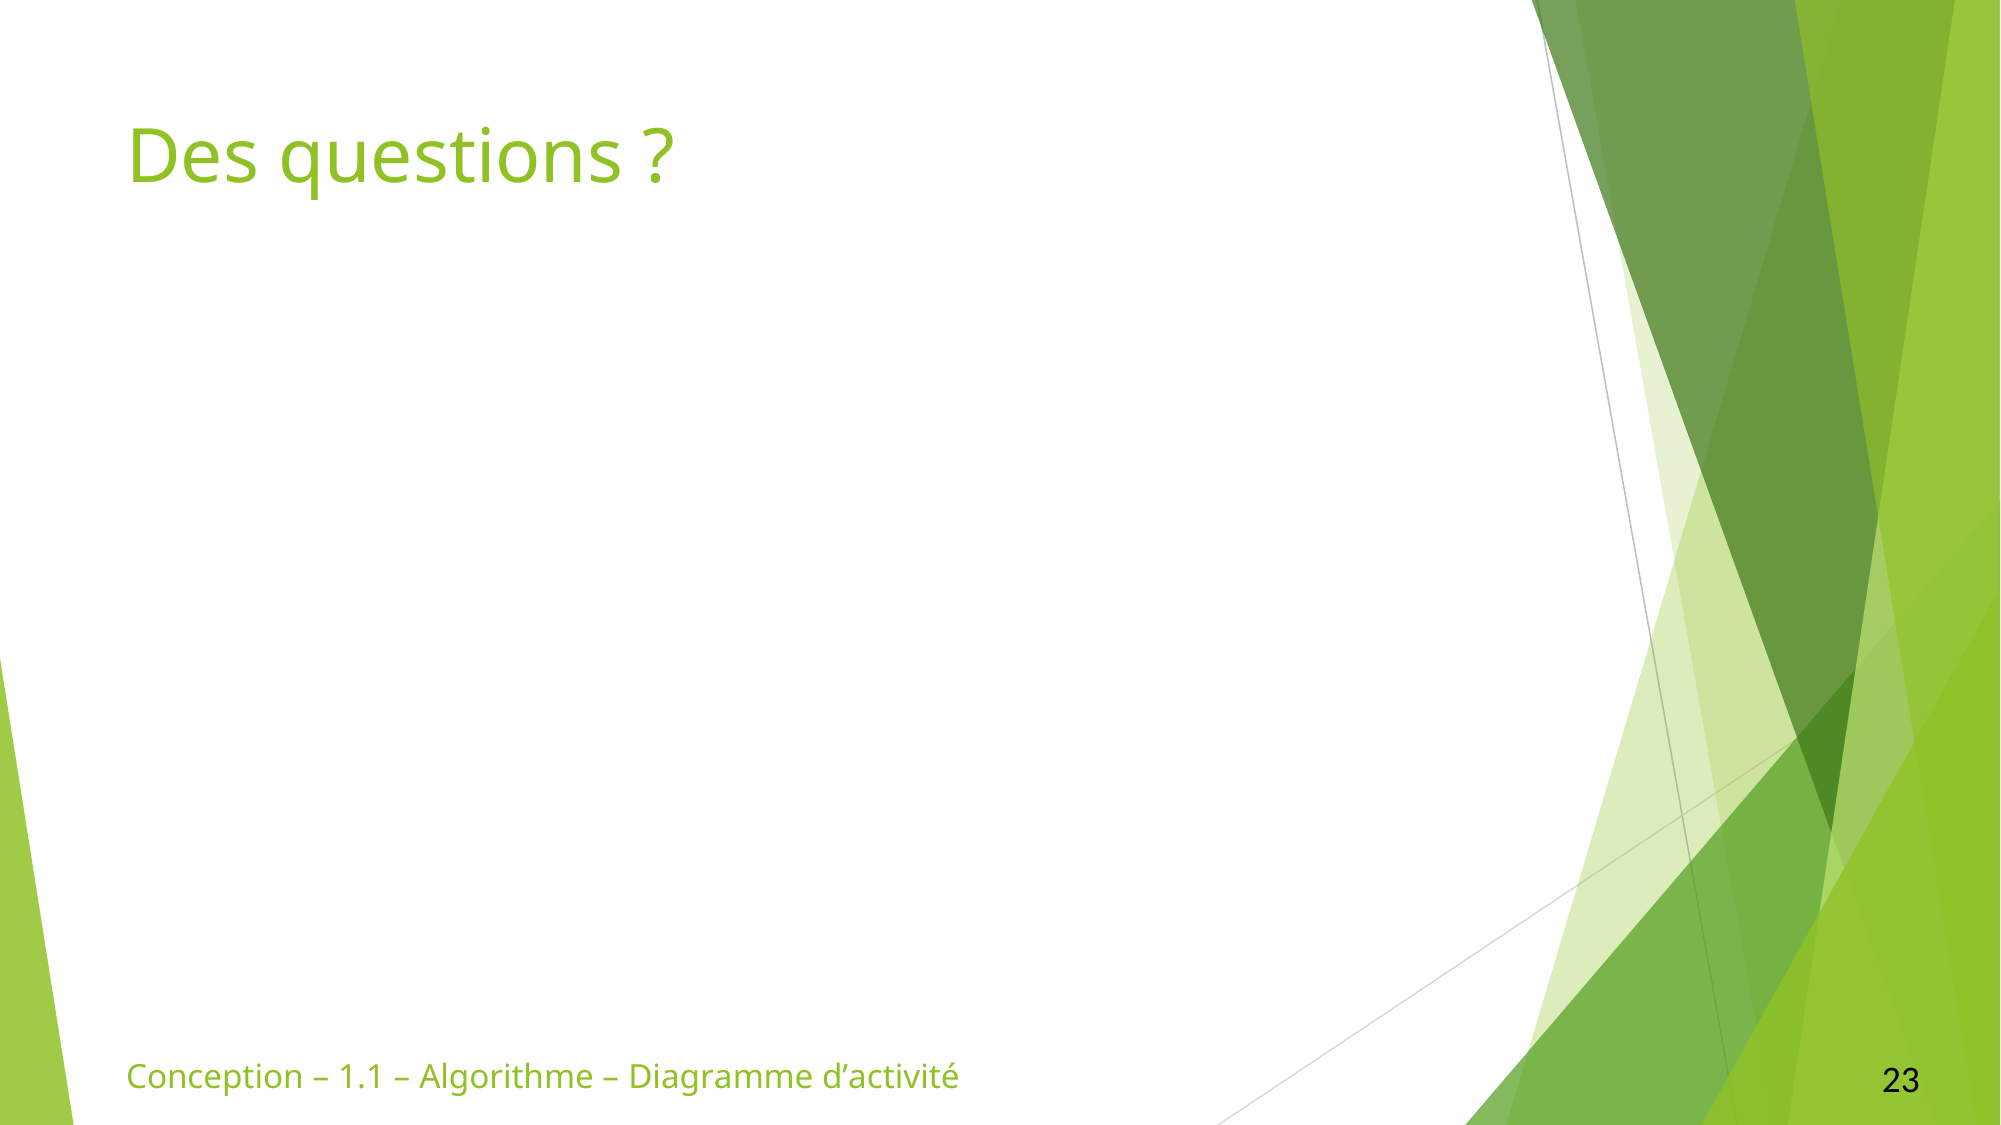

# Des questions ?
Conception – 1.1 – Algorithme – Diagramme d’activité